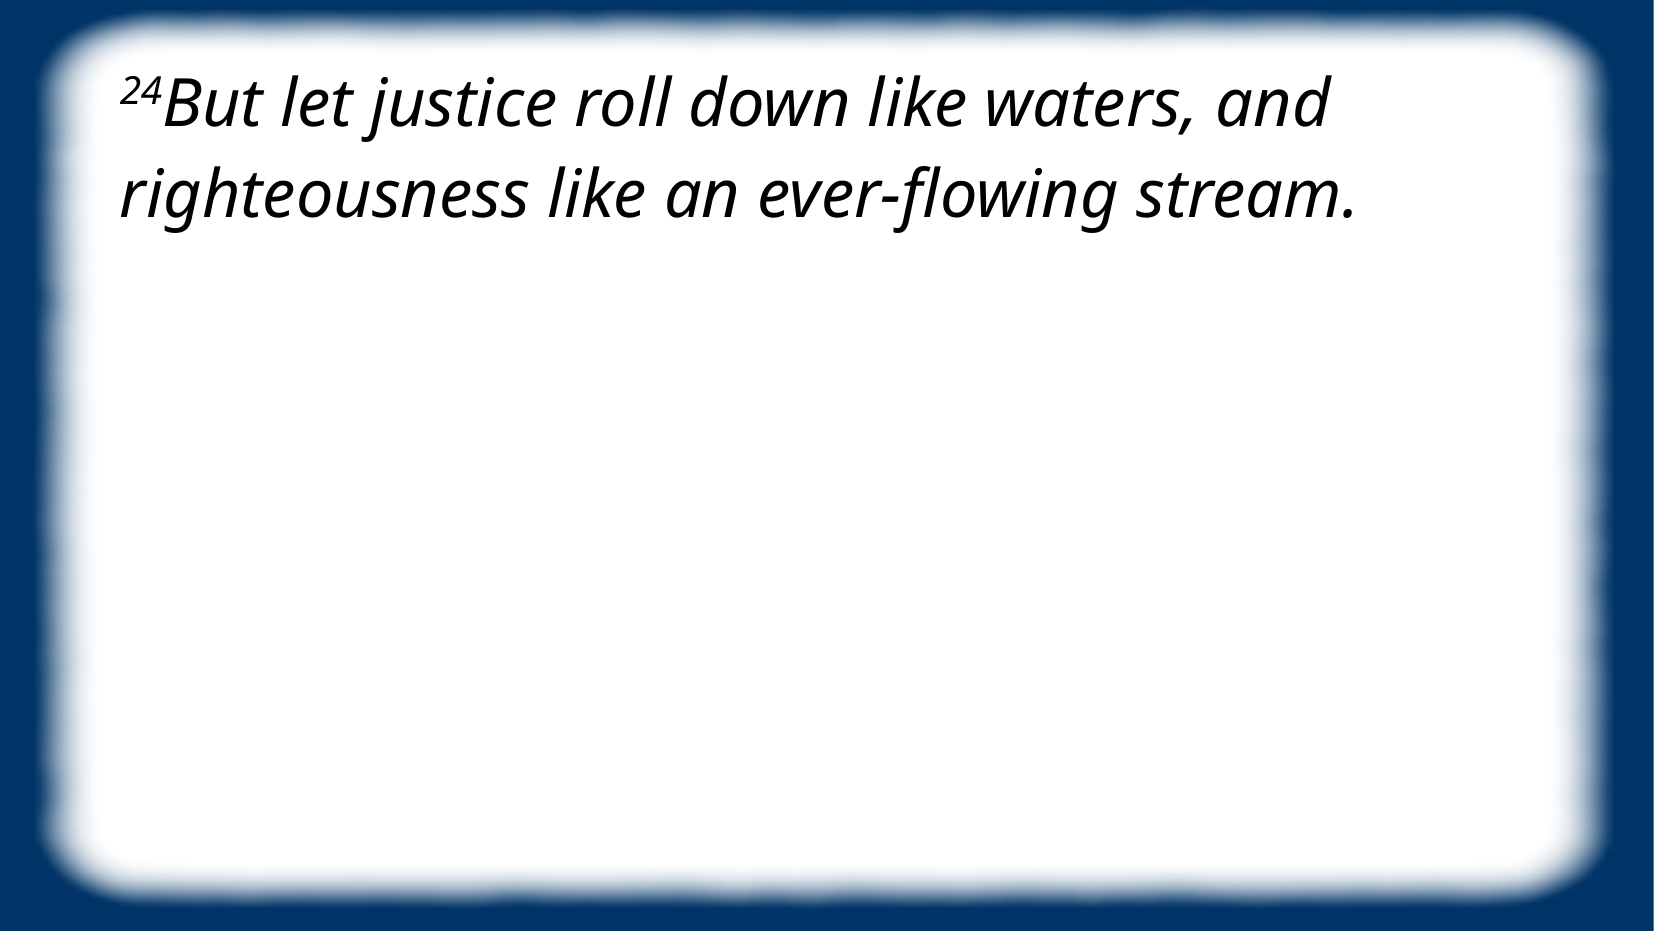

24But let justice roll down like waters, and righteousness like an ever-flowing stream.